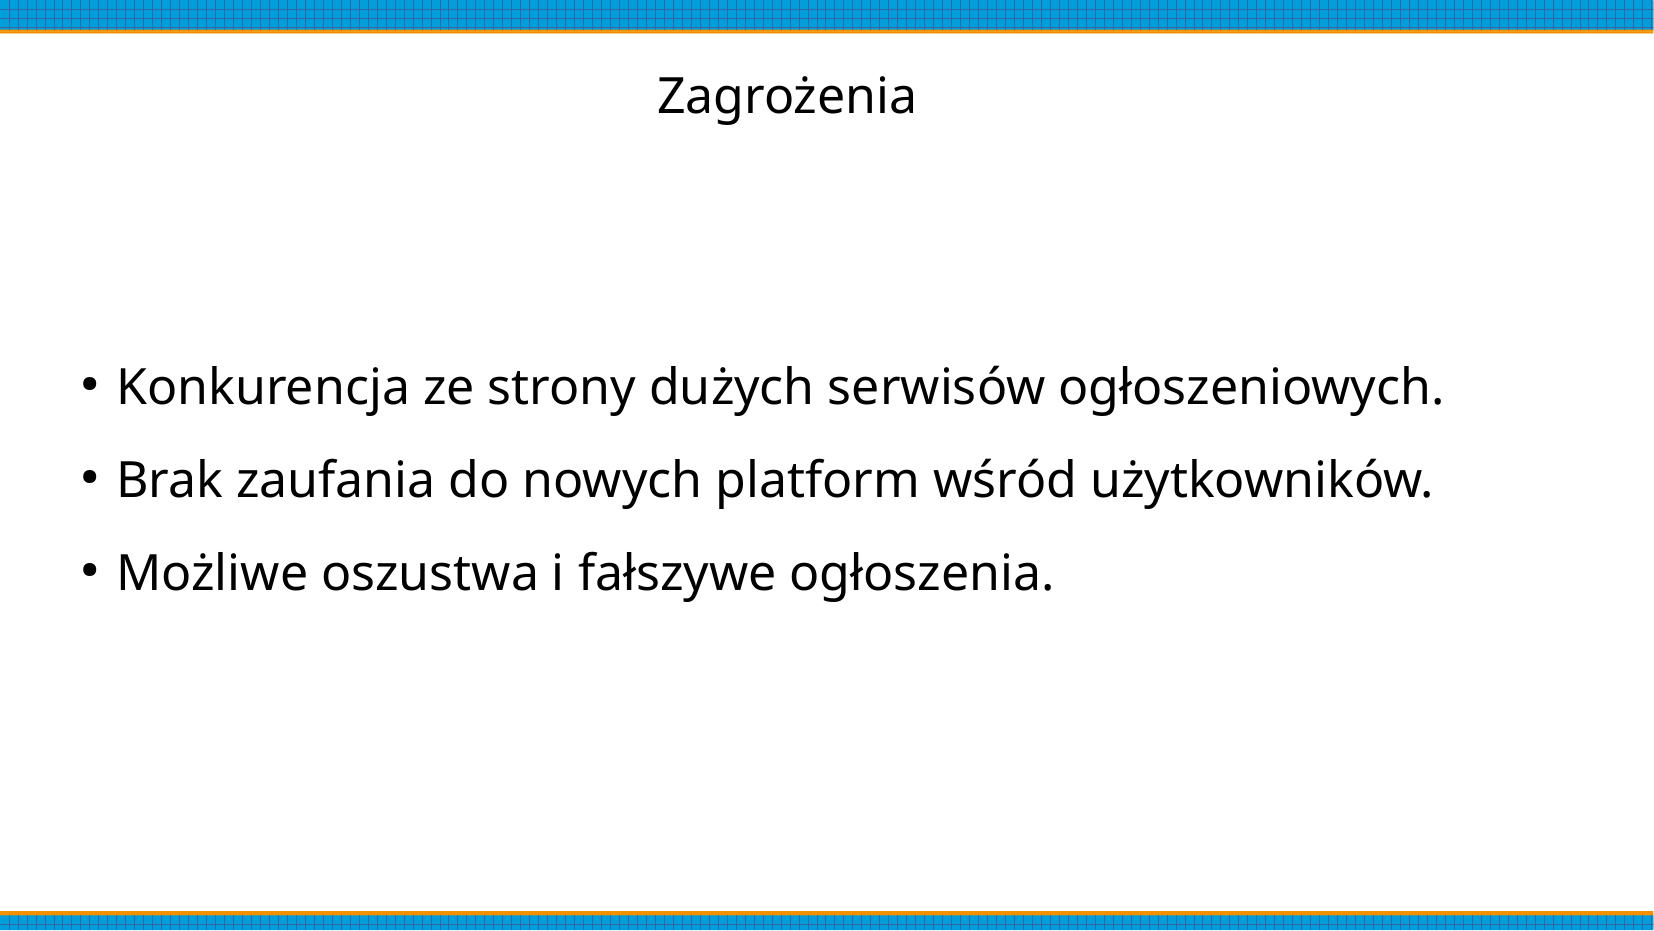

Zagrożenia
Konkurencja ze strony dużych serwisów ogłoszeniowych.
Brak zaufania do nowych platform wśród użytkowników.
Możliwe oszustwa i fałszywe ogłoszenia.